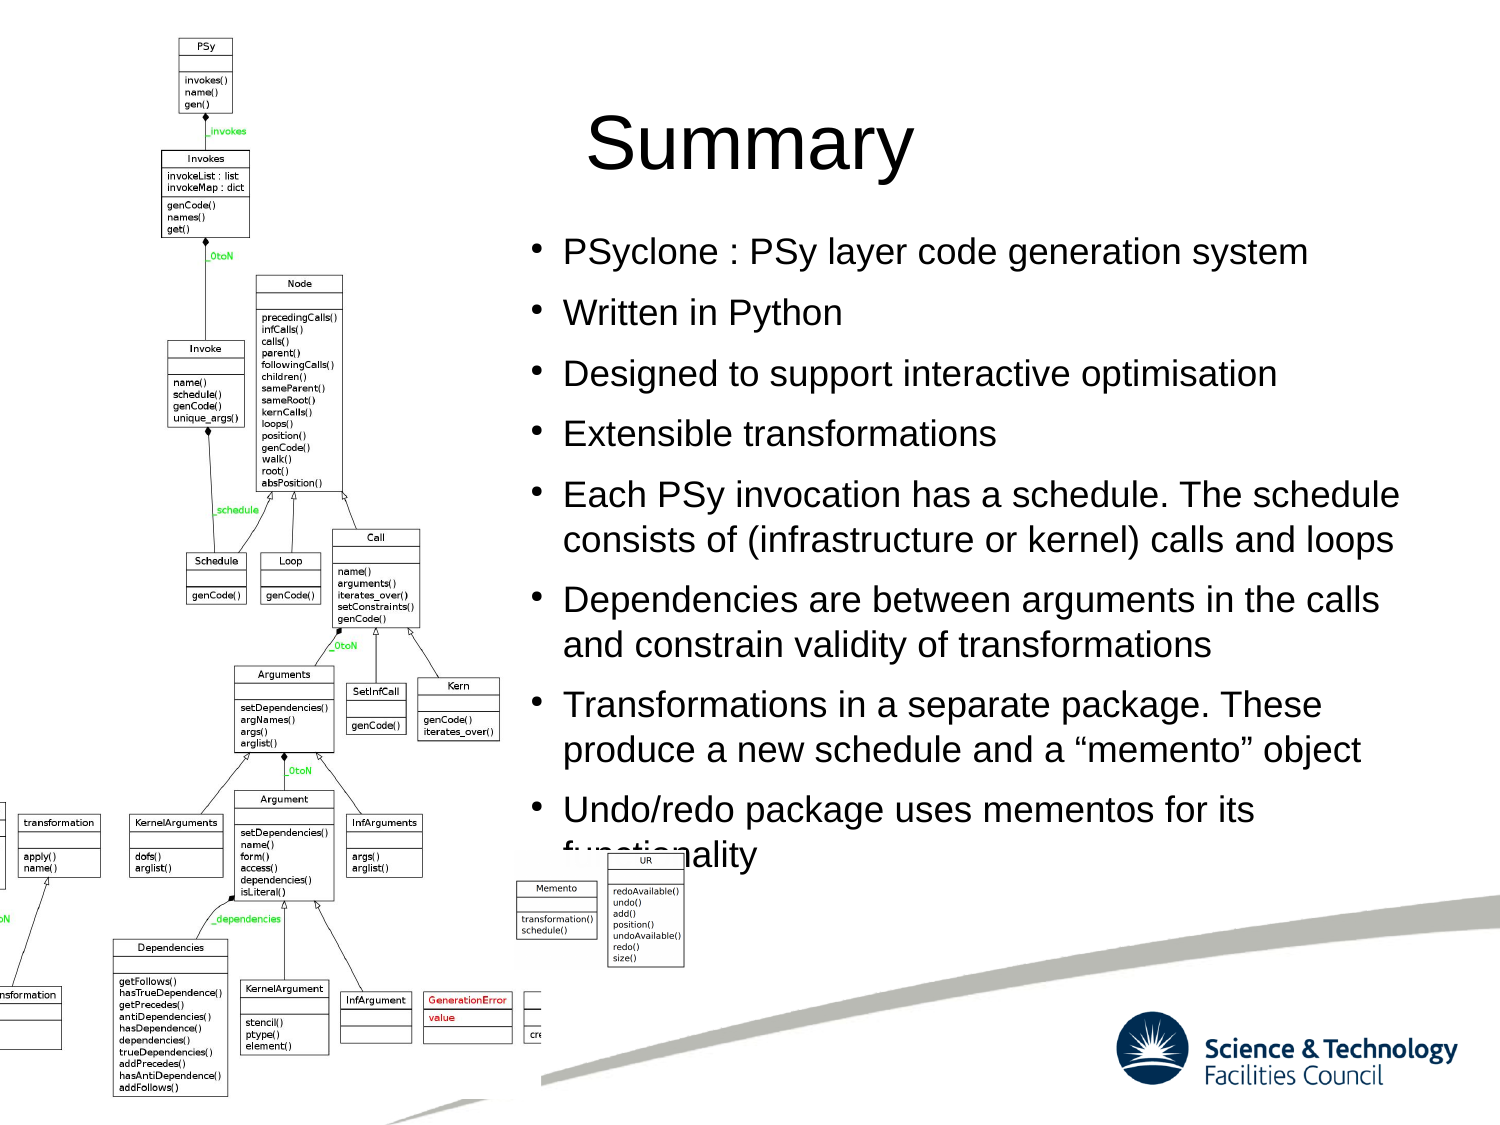

# Summary
PSyclone : PSy layer code generation system
Written in Python
Designed to support interactive optimisation
Extensible transformations
Each PSy invocation has a schedule. The schedule consists of (infrastructure or kernel) calls and loops
Dependencies are between arguments in the calls and constrain validity of transformations
Transformations in a separate package. These produce a new schedule and a “memento” object
Undo/redo package uses mementos for its functionality